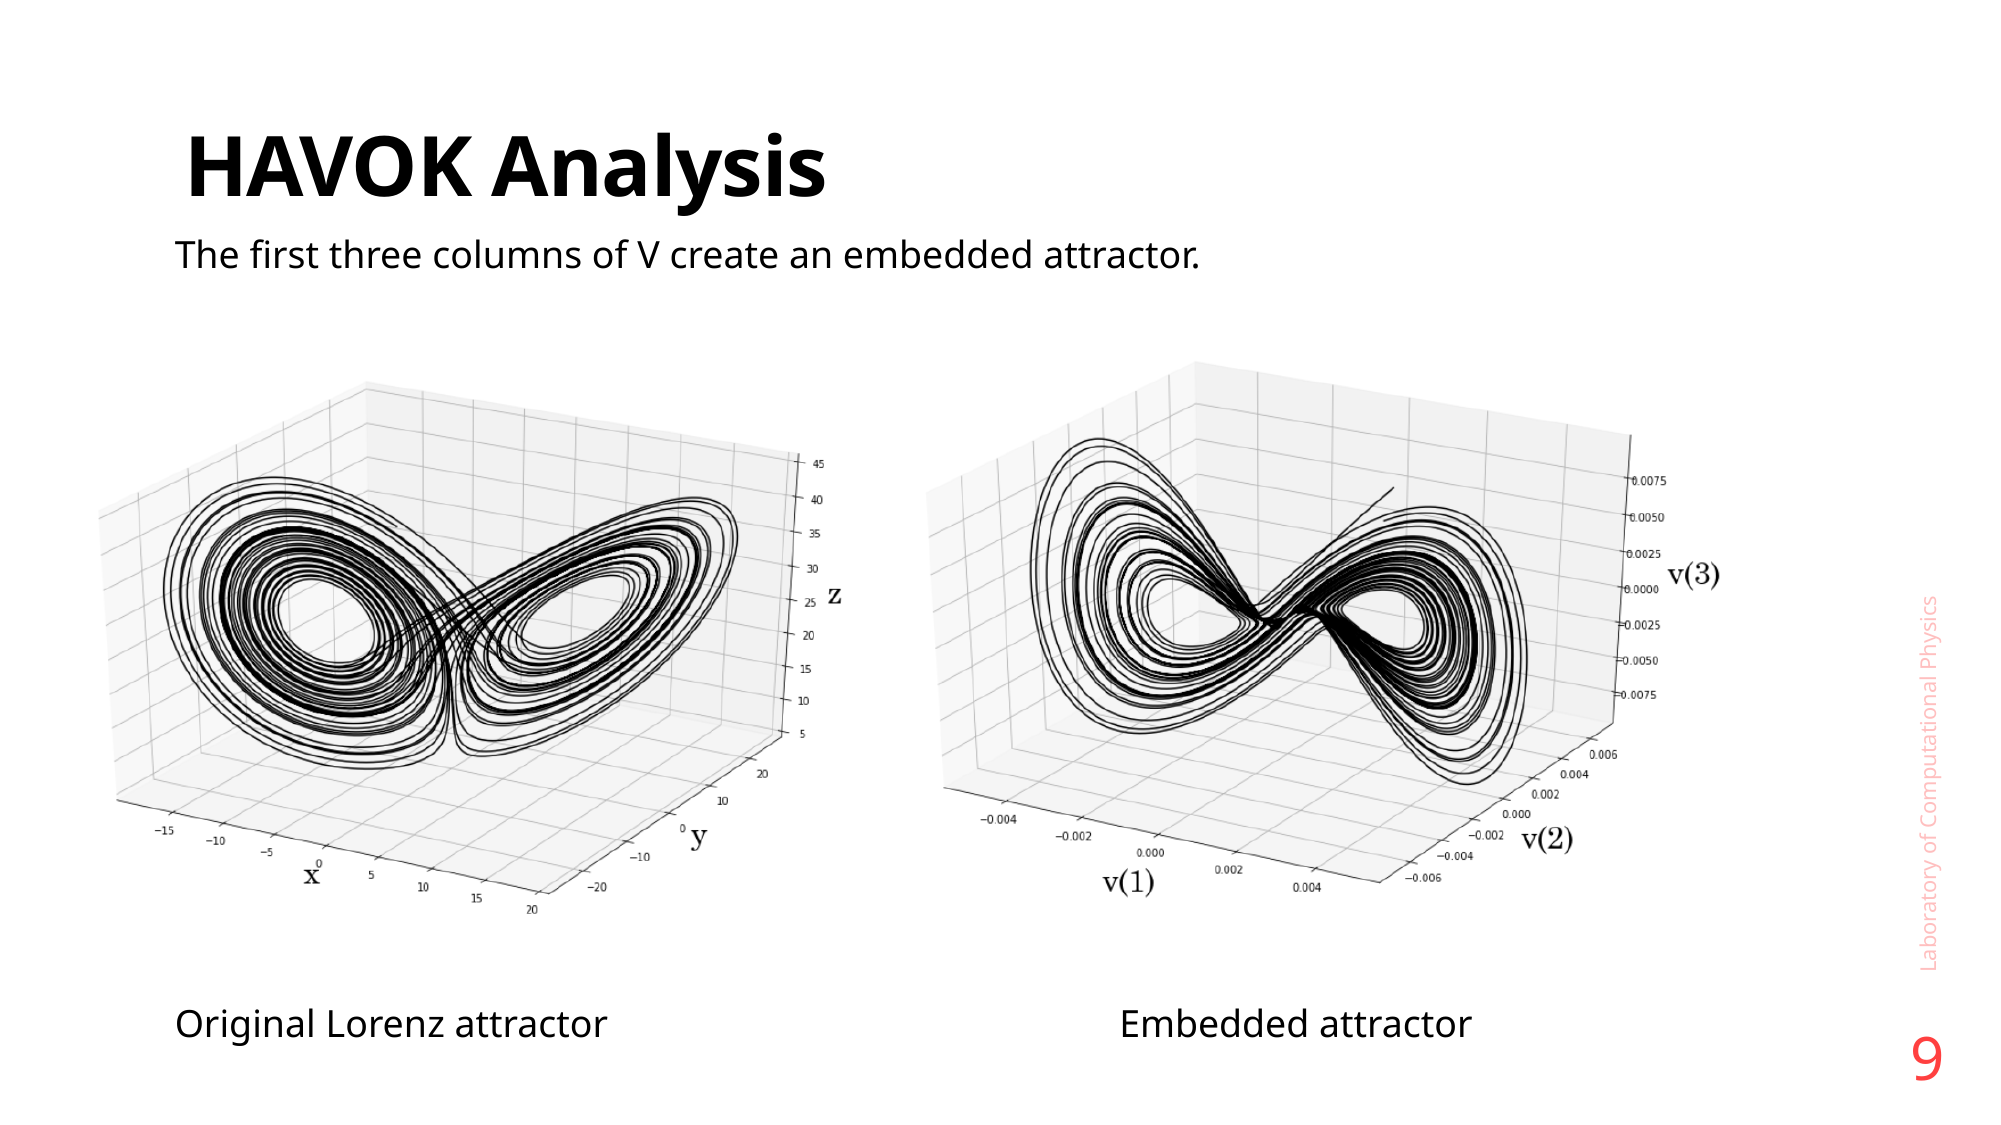

# HAVOK Analysis
The first three columns of V create an embedded attractor.
Laboratory of Computational Physics
Original Lorenz attractor
Embedded attractor
9